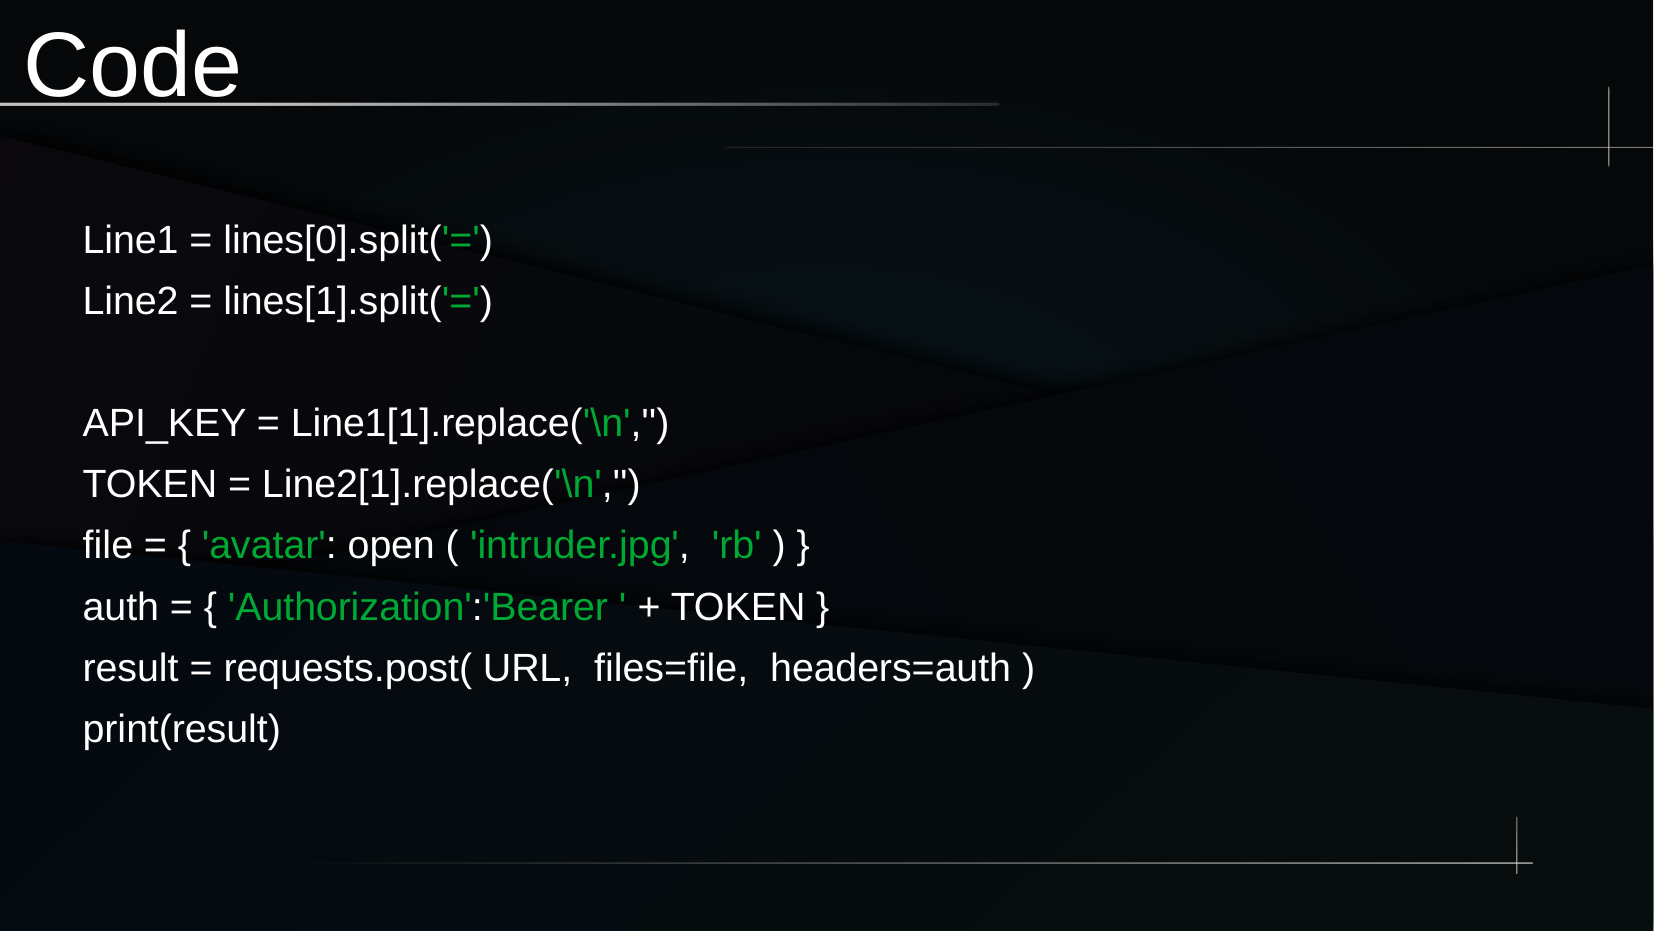

# Code
Line1 = lines[0].split('=')
Line2 = lines[1].split('=')
API_KEY = Line1[1].replace('\n','')
TOKEN = Line2[1].replace('\n','')
file = { 'avatar': open ( 'intruder.jpg', 'rb' ) }
auth = { 'Authorization':'Bearer ' + TOKEN }
result = requests.post( URL, files=file, headers=auth )
print(result)